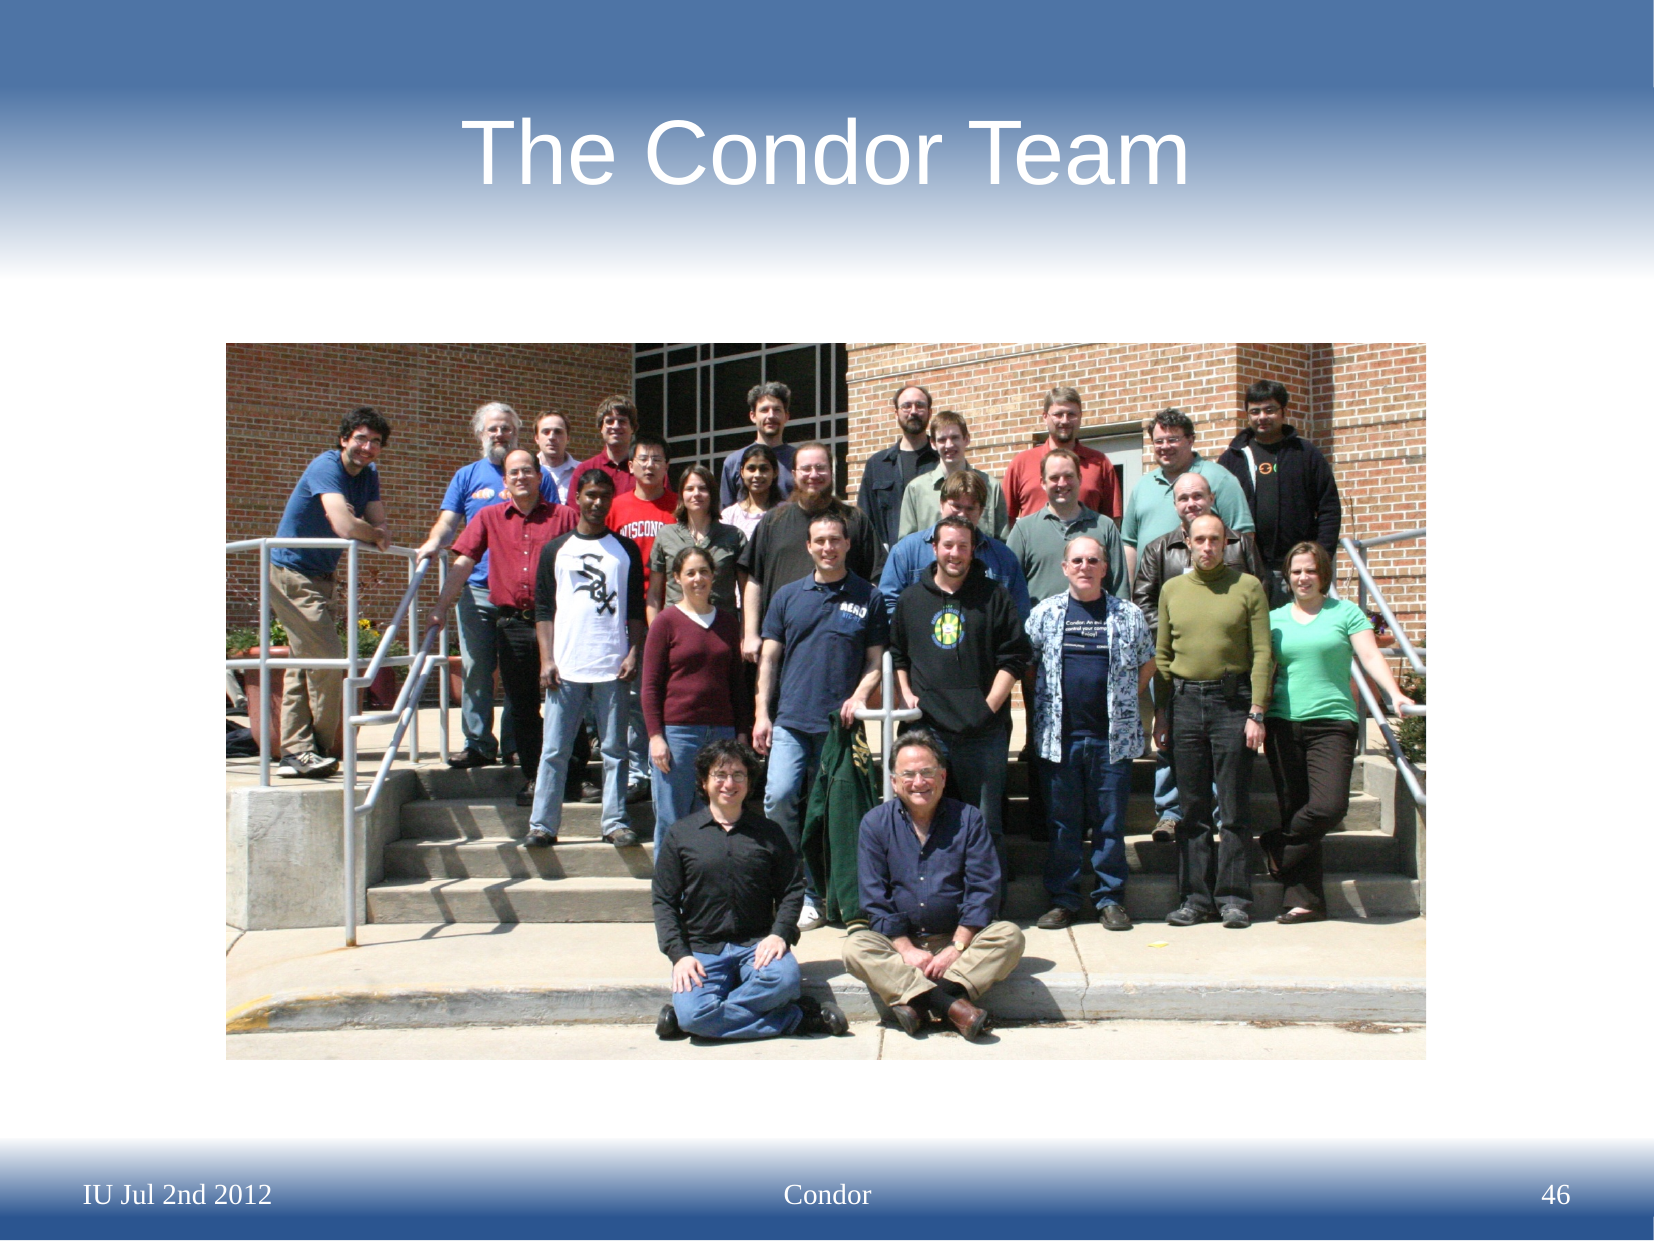

# The Condor Team
IU Jul 2nd 2012
Condor
46